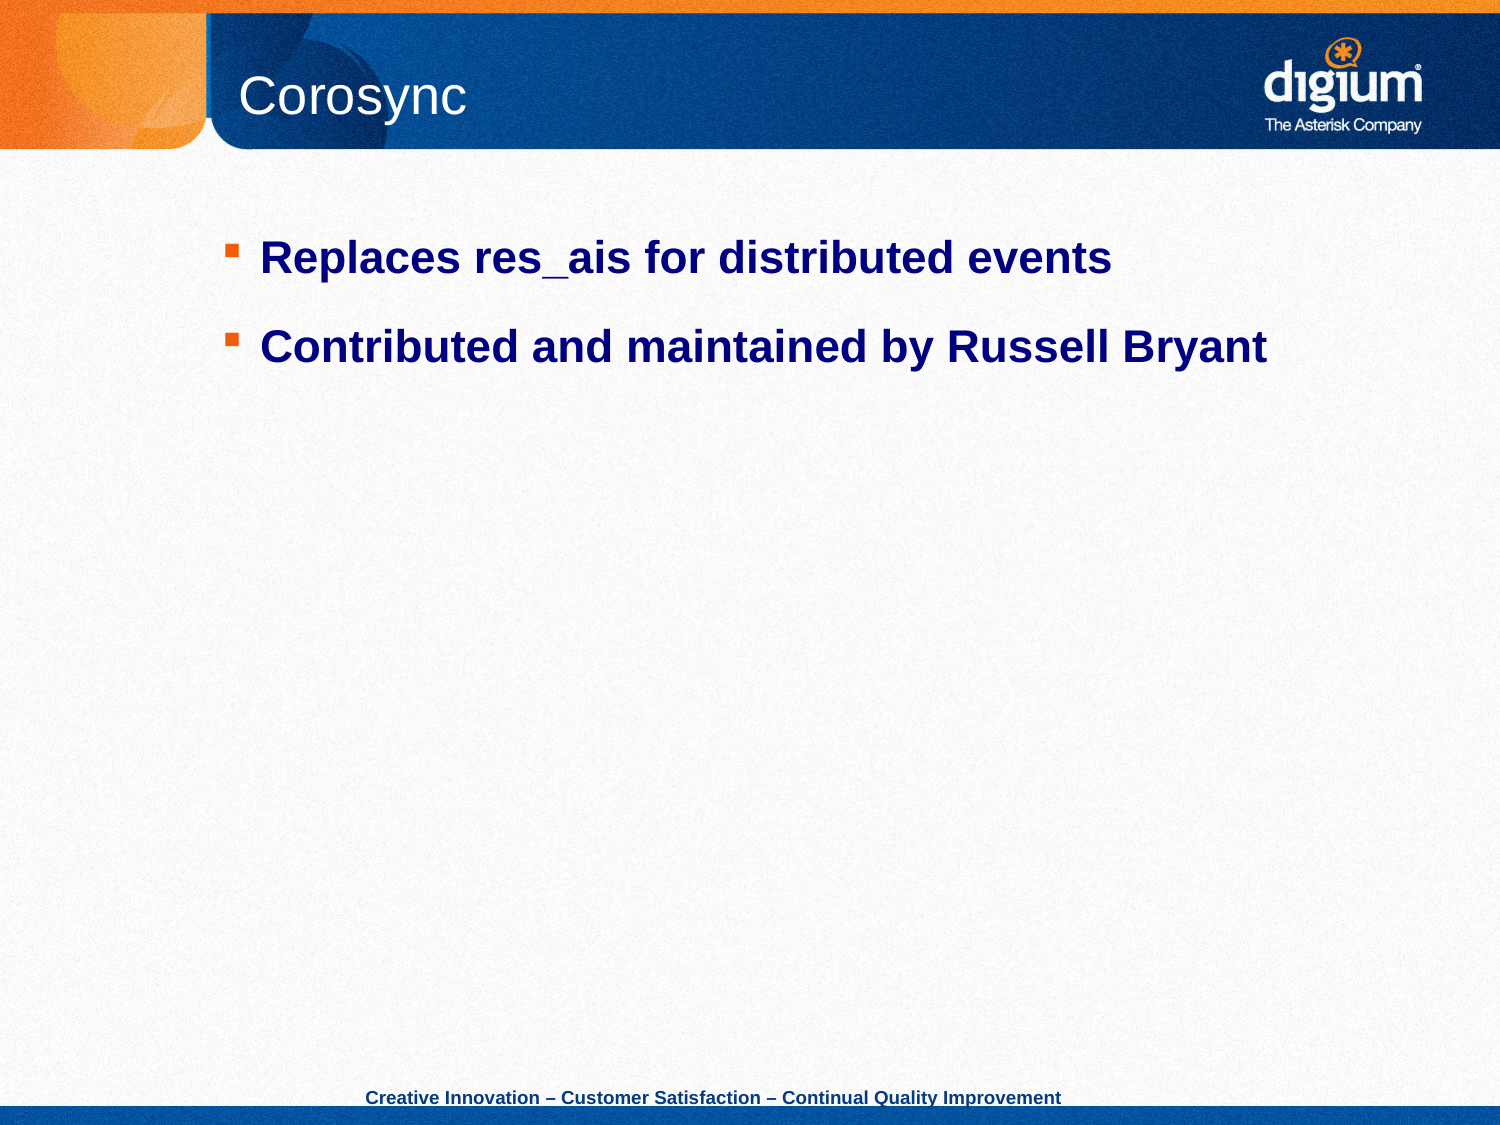

# Corosync
Replaces res_ais for distributed events
Contributed and maintained by Russell Bryant